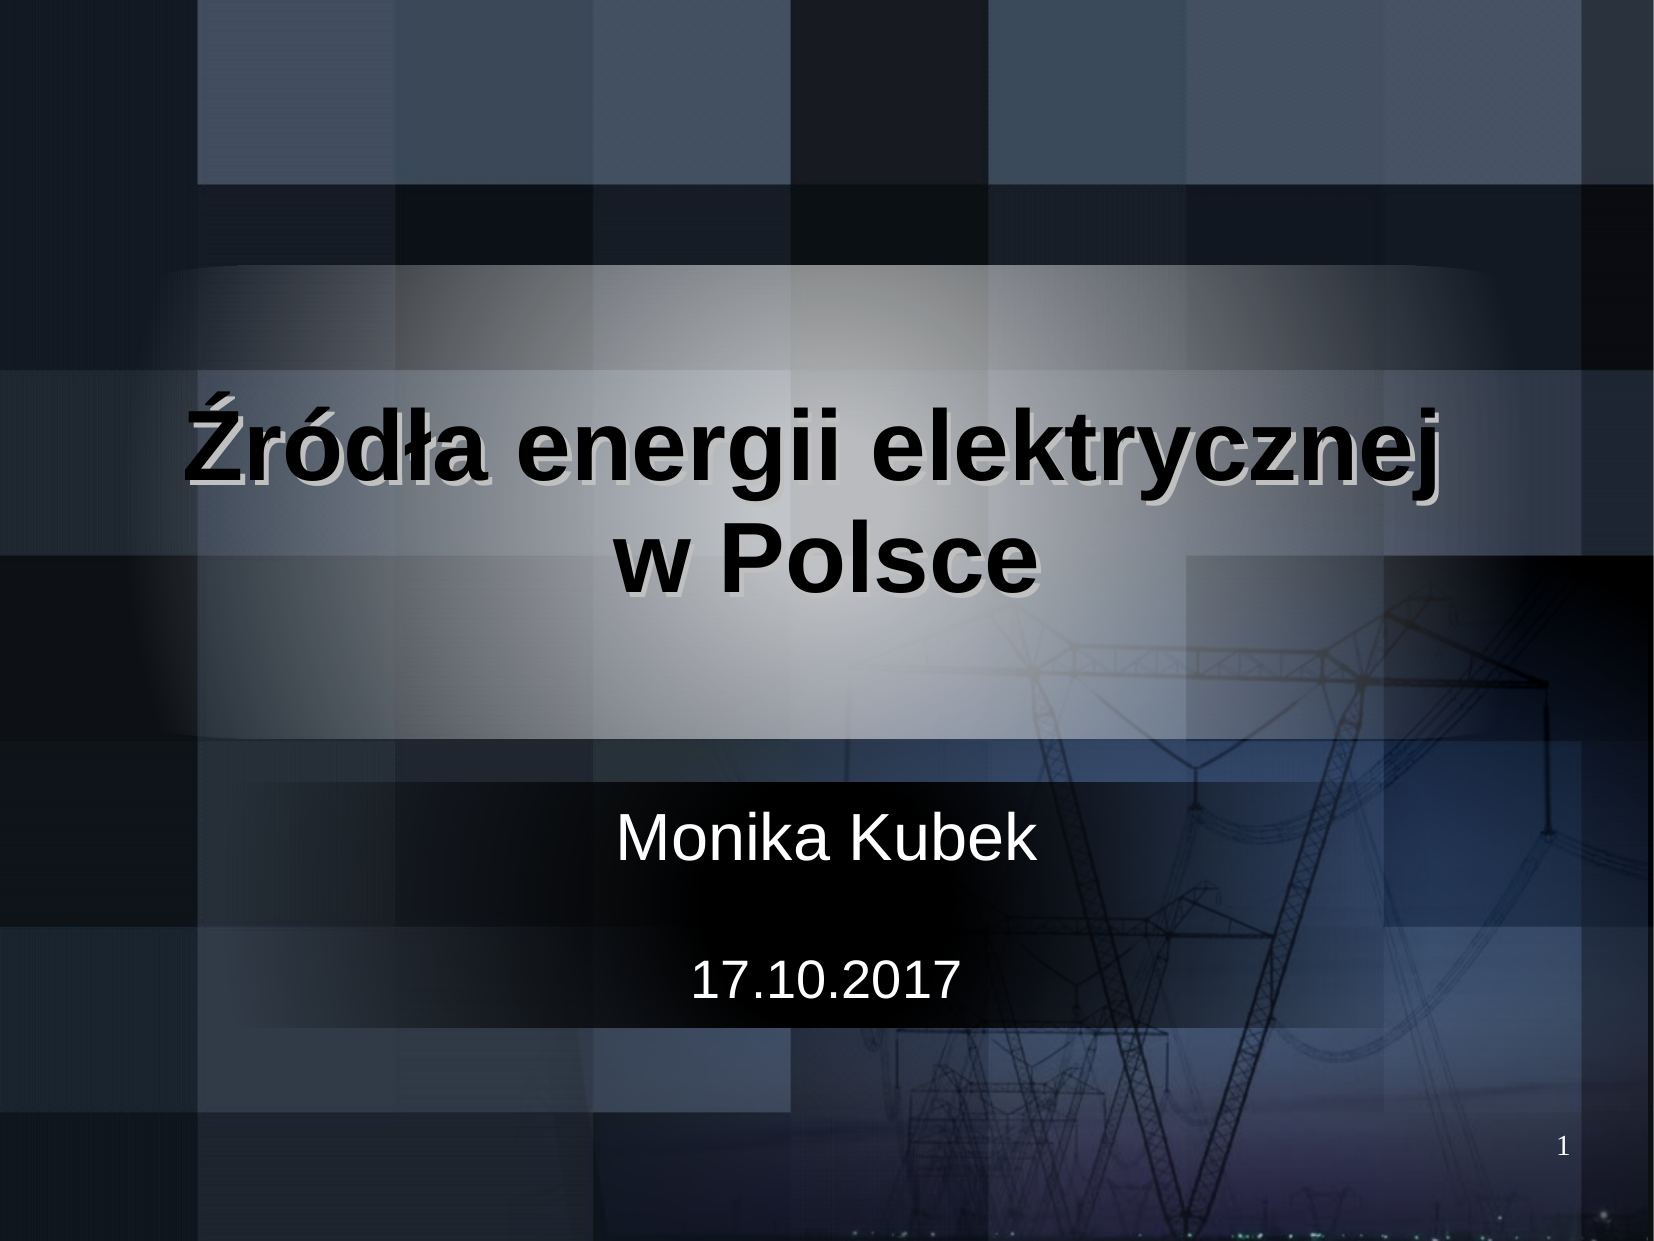

Źródła energii elektrycznej
w Polsce
# Monika Kubek
17.10.2017
1